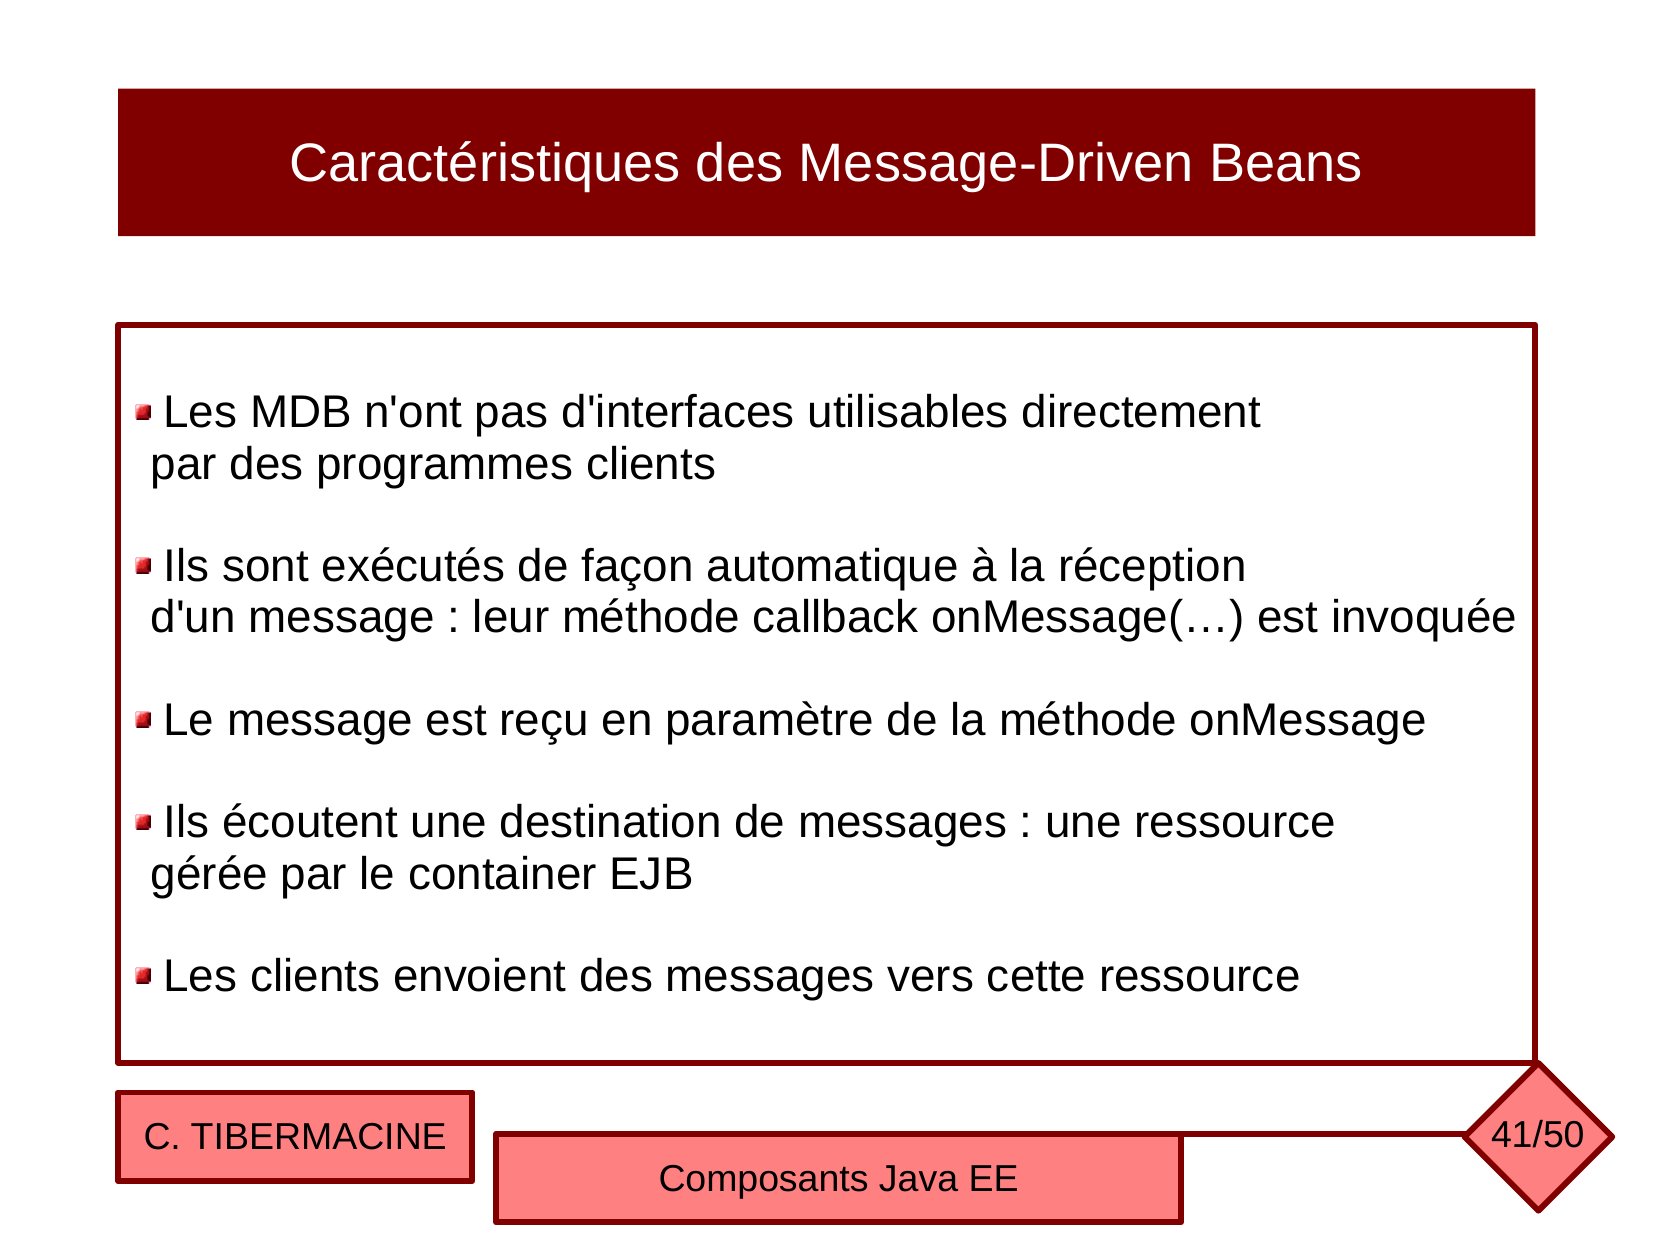

Caractéristiques des Message-Driven Beans
 Les MDB n'ont pas d'interfaces utilisables directement
par des programmes clients
 Ils sont exécutés de façon automatique à la réception
d'un message : leur méthode callback onMessage(…) est invoquée
 Le message est reçu en paramètre de la méthode onMessage
 Ils écoutent une destination de messages : une ressource
gérée par le container EJB
 Les clients envoient des messages vers cette ressource
C. TIBERMACINE
Composants Java EE